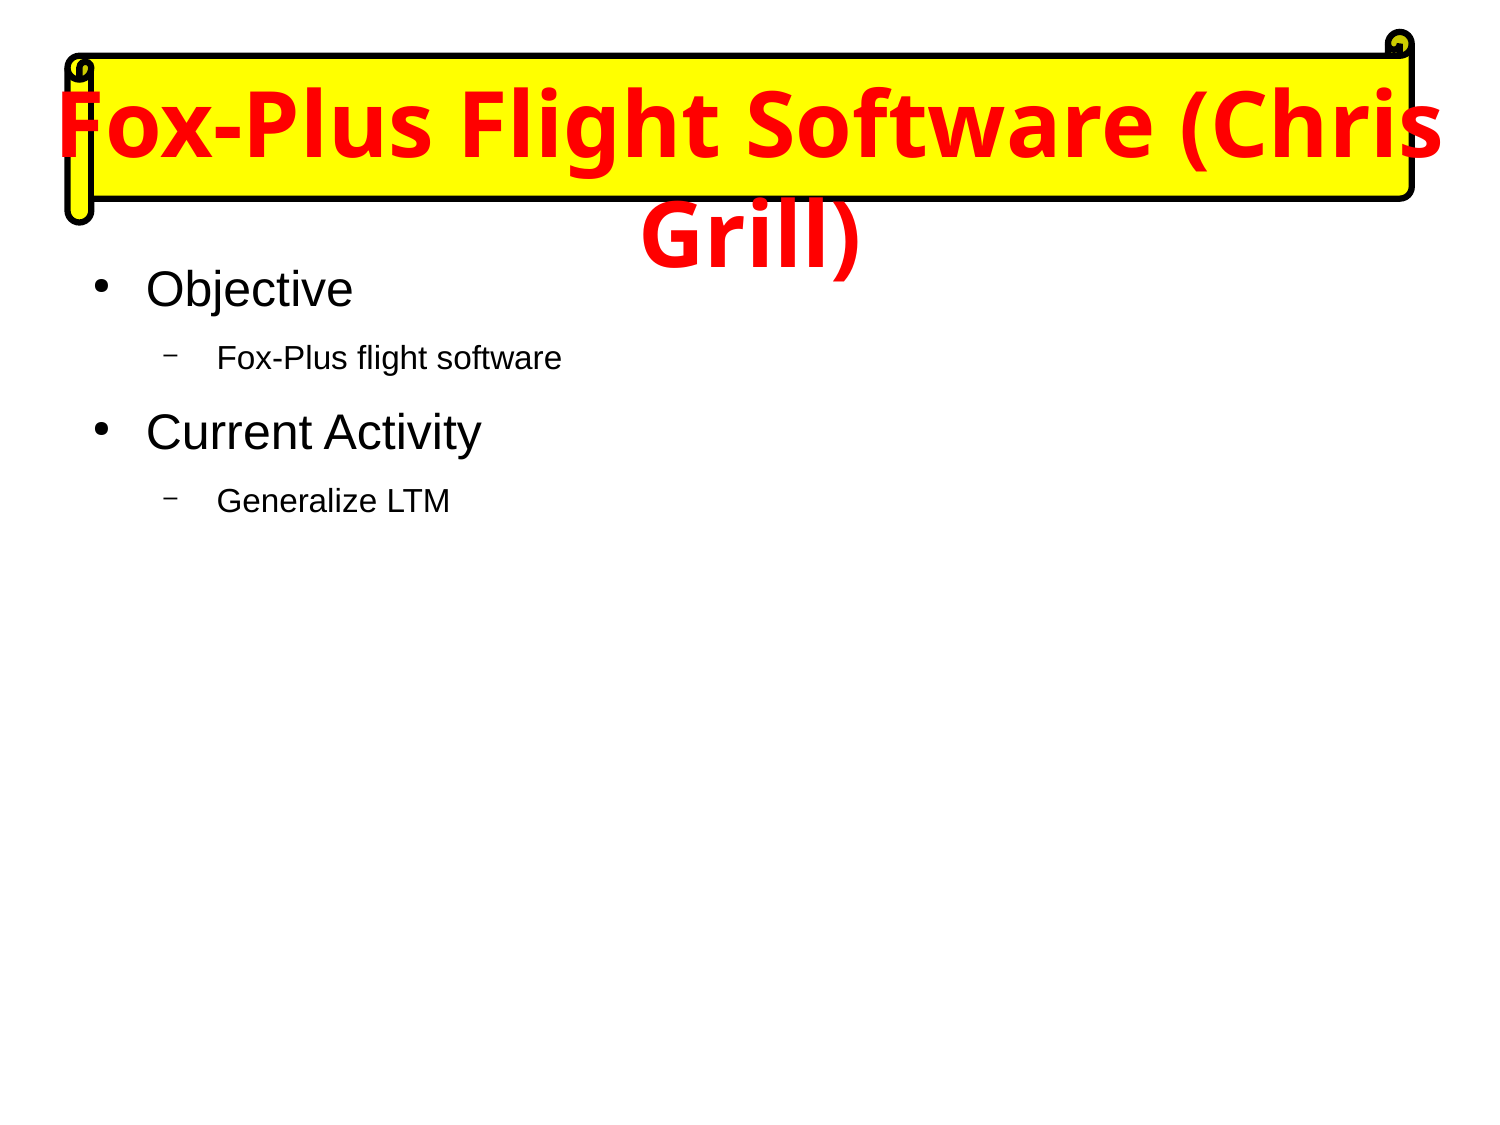

Fox-Plus Flight Software (Chris Grill)
# Objective
Fox-Plus flight software
Current Activity
Generalize LTM